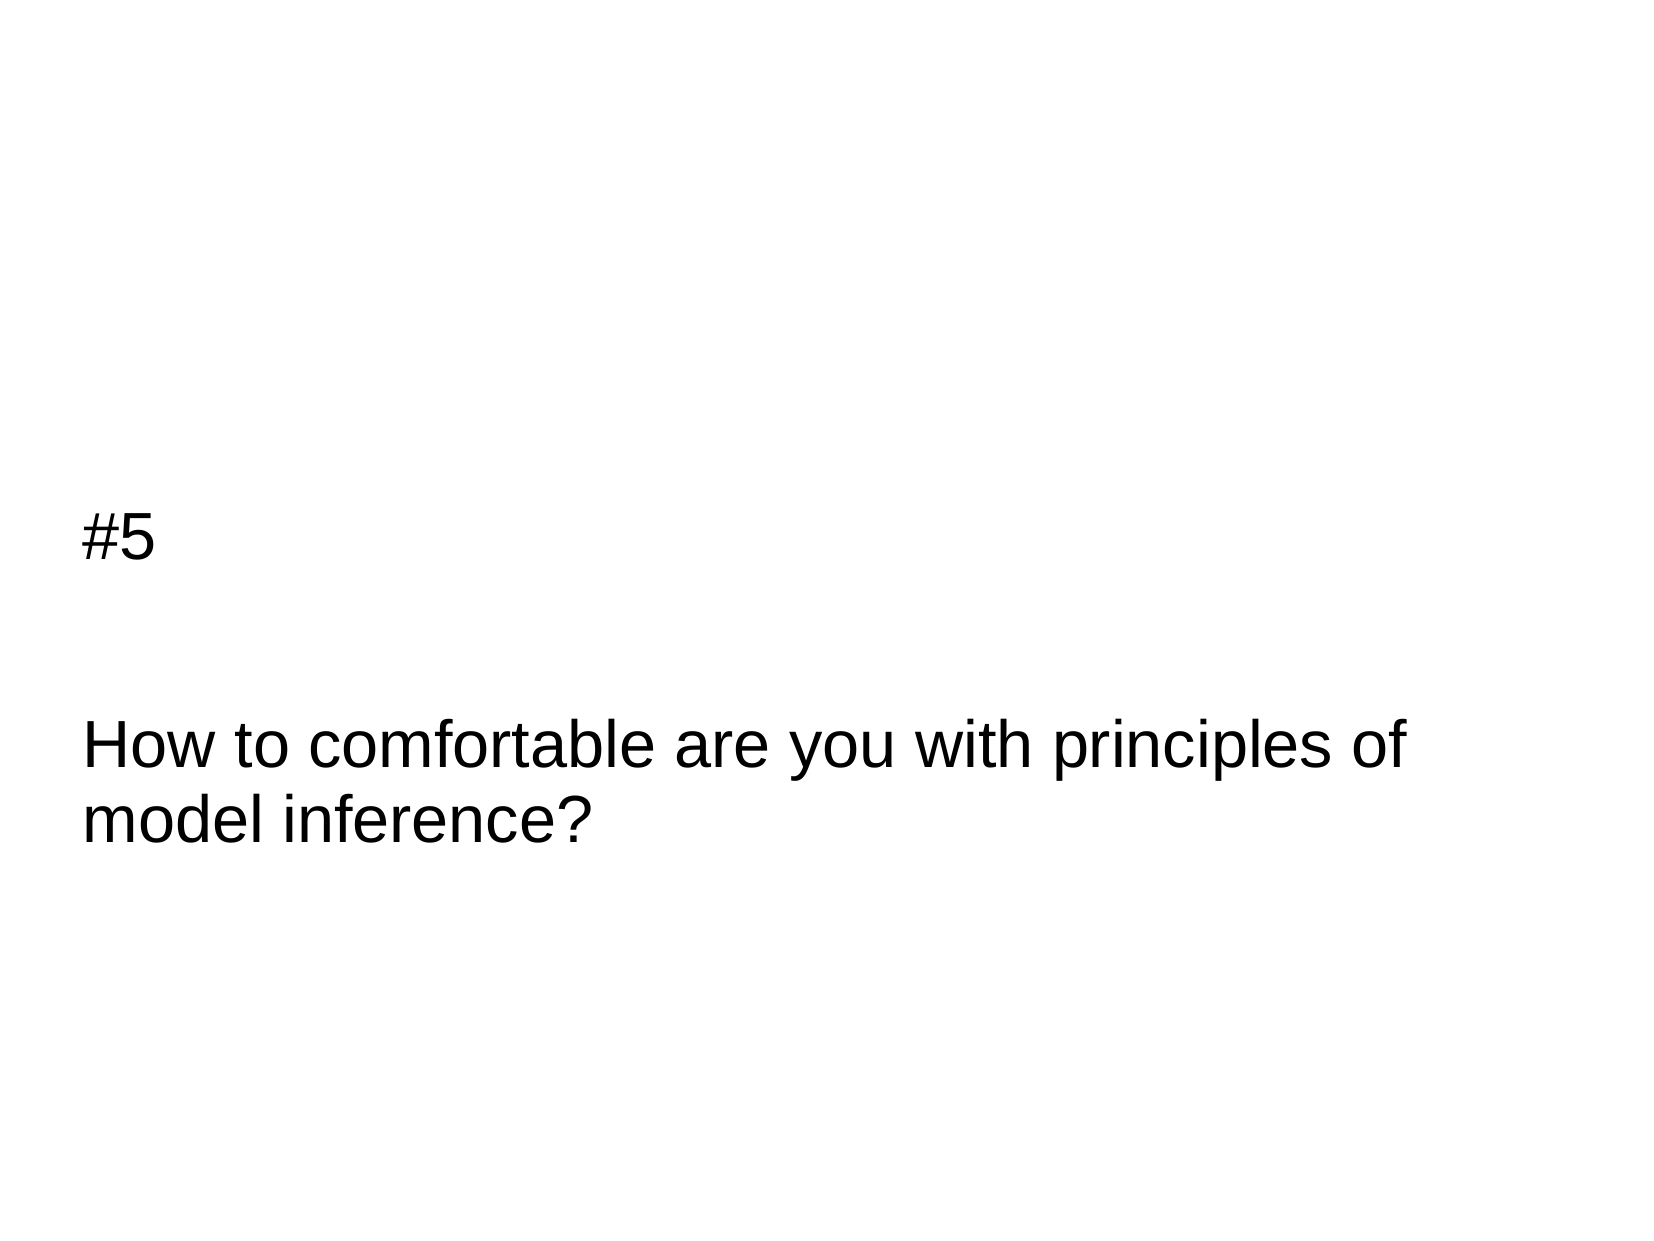

# #5
How to comfortable are you with principles of model inference?